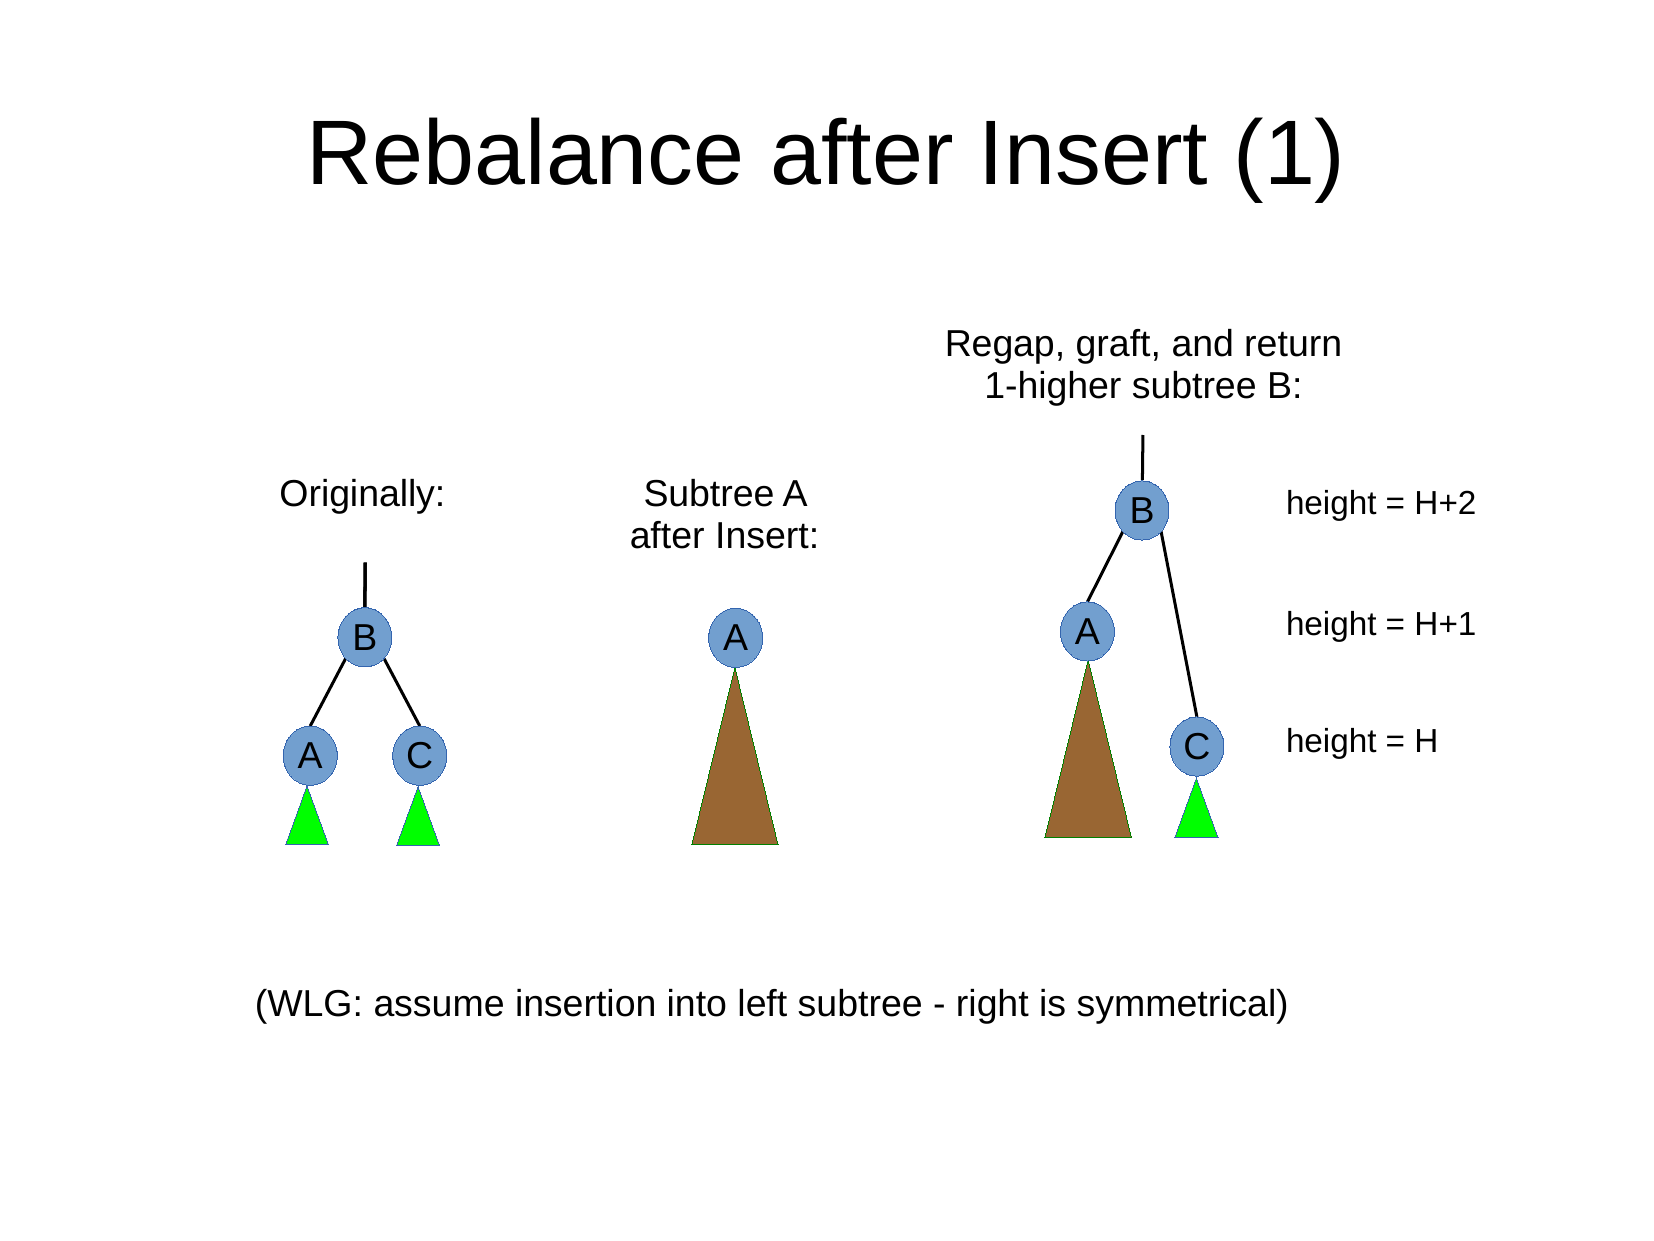

# Rebalance after Insert (1)
Regap, graft, and return
1-higher subtree B:
Originally:
Subtree A after Insert:
height = H+2
B
height = H+1
A
B
A
height = H
C
A
C
(WLG: assume insertion into left subtree - right is symmetrical)